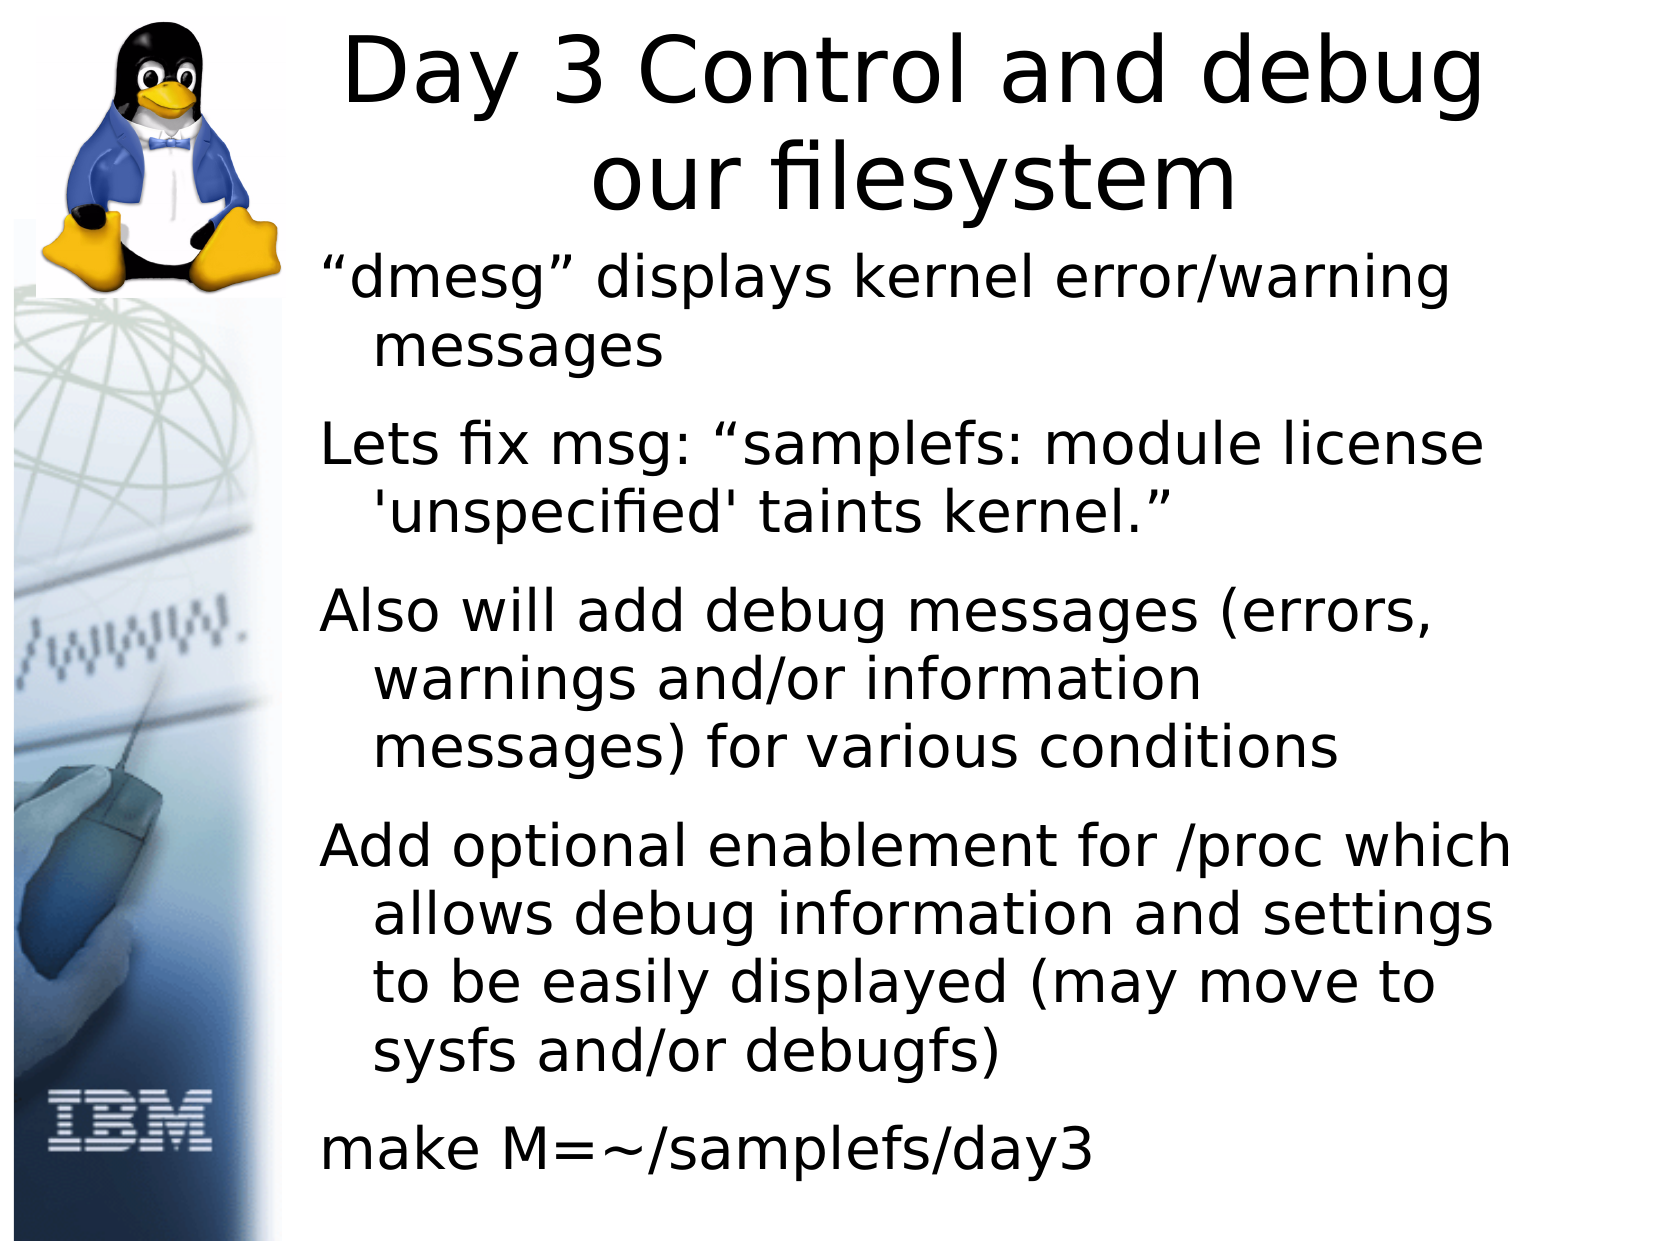

# Day 3 Control and debug our filesystem
“dmesg” displays kernel error/warning messages
Lets fix msg: “samplefs: module license 'unspecified' taints kernel.”
Also will add debug messages (errors, warnings and/or information messages) for various conditions
Add optional enablement for /proc which allows debug information and settings to be easily displayed (may move to sysfs and/or debugfs)
make M=~/samplefs/day3